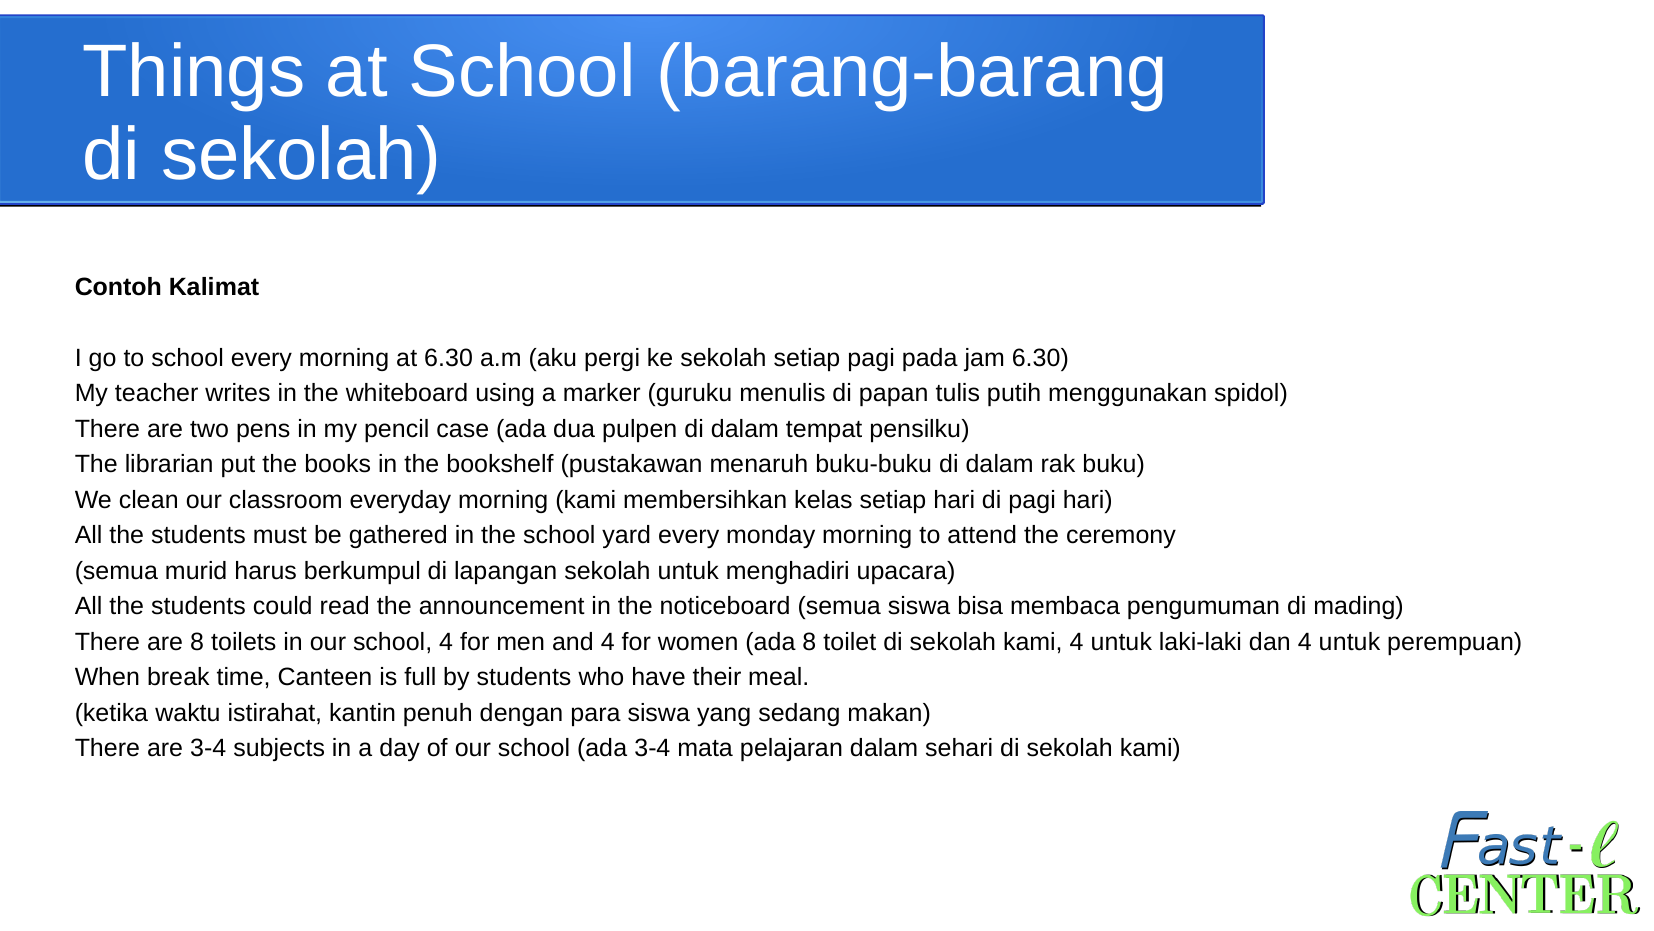

# Things at School (barang-barang di sekolah)
Contoh Kalimat
I go to school every morning at 6.30 a.m (aku pergi ke sekolah setiap pagi pada jam 6.30)
My teacher writes in the whiteboard using a marker (guruku menulis di papan tulis putih menggunakan spidol)
There are two pens in my pencil case (ada dua pulpen di dalam tempat pensilku)
The librarian put the books in the bookshelf (pustakawan menaruh buku-buku di dalam rak buku)
We clean our classroom everyday morning (kami membersihkan kelas setiap hari di pagi hari)
All the students must be gathered in the school yard every monday morning to attend the ceremony
(semua murid harus berkumpul di lapangan sekolah untuk menghadiri upacara)
All the students could read the announcement in the noticeboard (semua siswa bisa membaca pengumuman di mading)
There are 8 toilets in our school, 4 for men and 4 for women (ada 8 toilet di sekolah kami, 4 untuk laki-laki dan 4 untuk perempuan)
When break time, Canteen is full by students who have their meal.
(ketika waktu istirahat, kantin penuh dengan para siswa yang sedang makan)
There are 3-4 subjects in a day of our school (ada 3-4 mata pelajaran dalam sehari di sekolah kami)